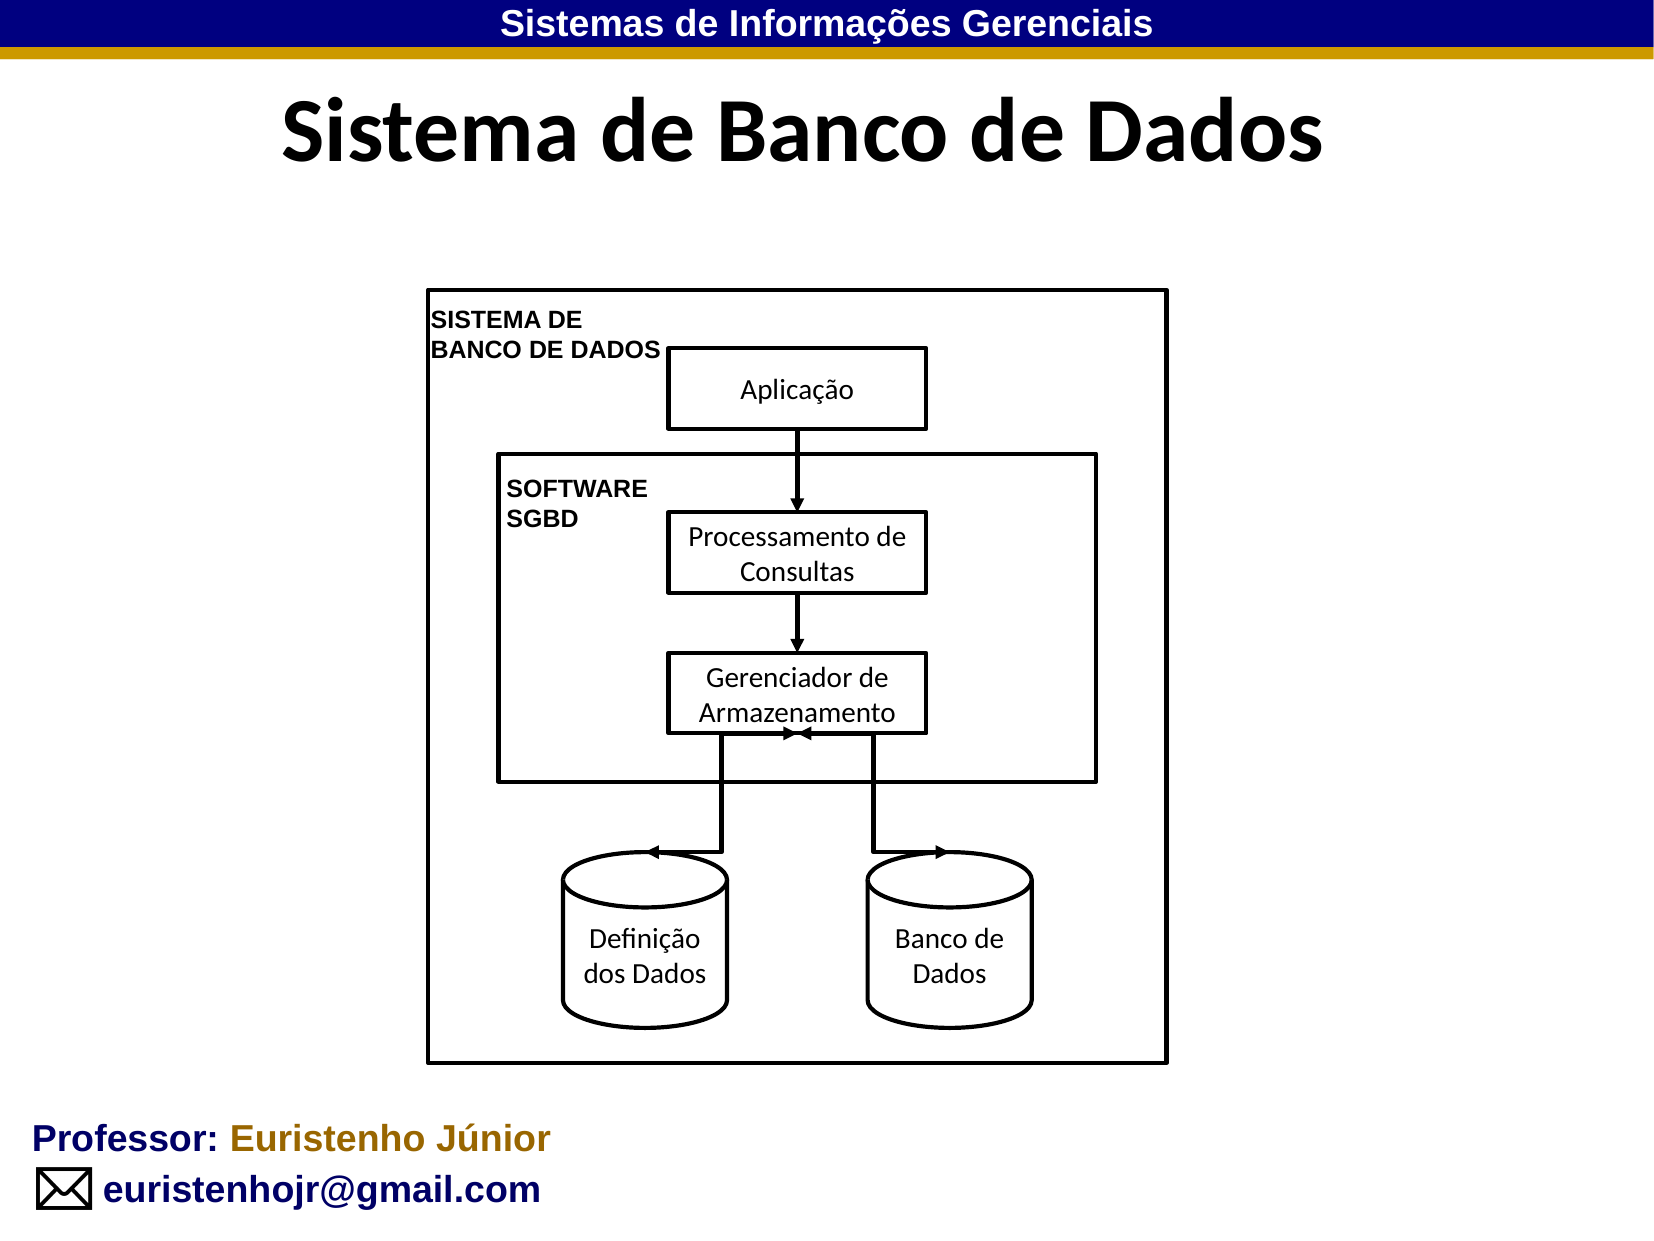

Empreendedorismo
Sistemas de Informações Gerenciais
# Sistema de Banco de Dados
SISTEMA DE
BANCO DE DADOS
Aplicação
SOFTWARE
SGBD
Processamento de Consultas
Gerenciador de Armazenamento
Definição dos Dados
Banco de Dados
Professor: Euristenho Júnior
euristenhojr@gmail.com